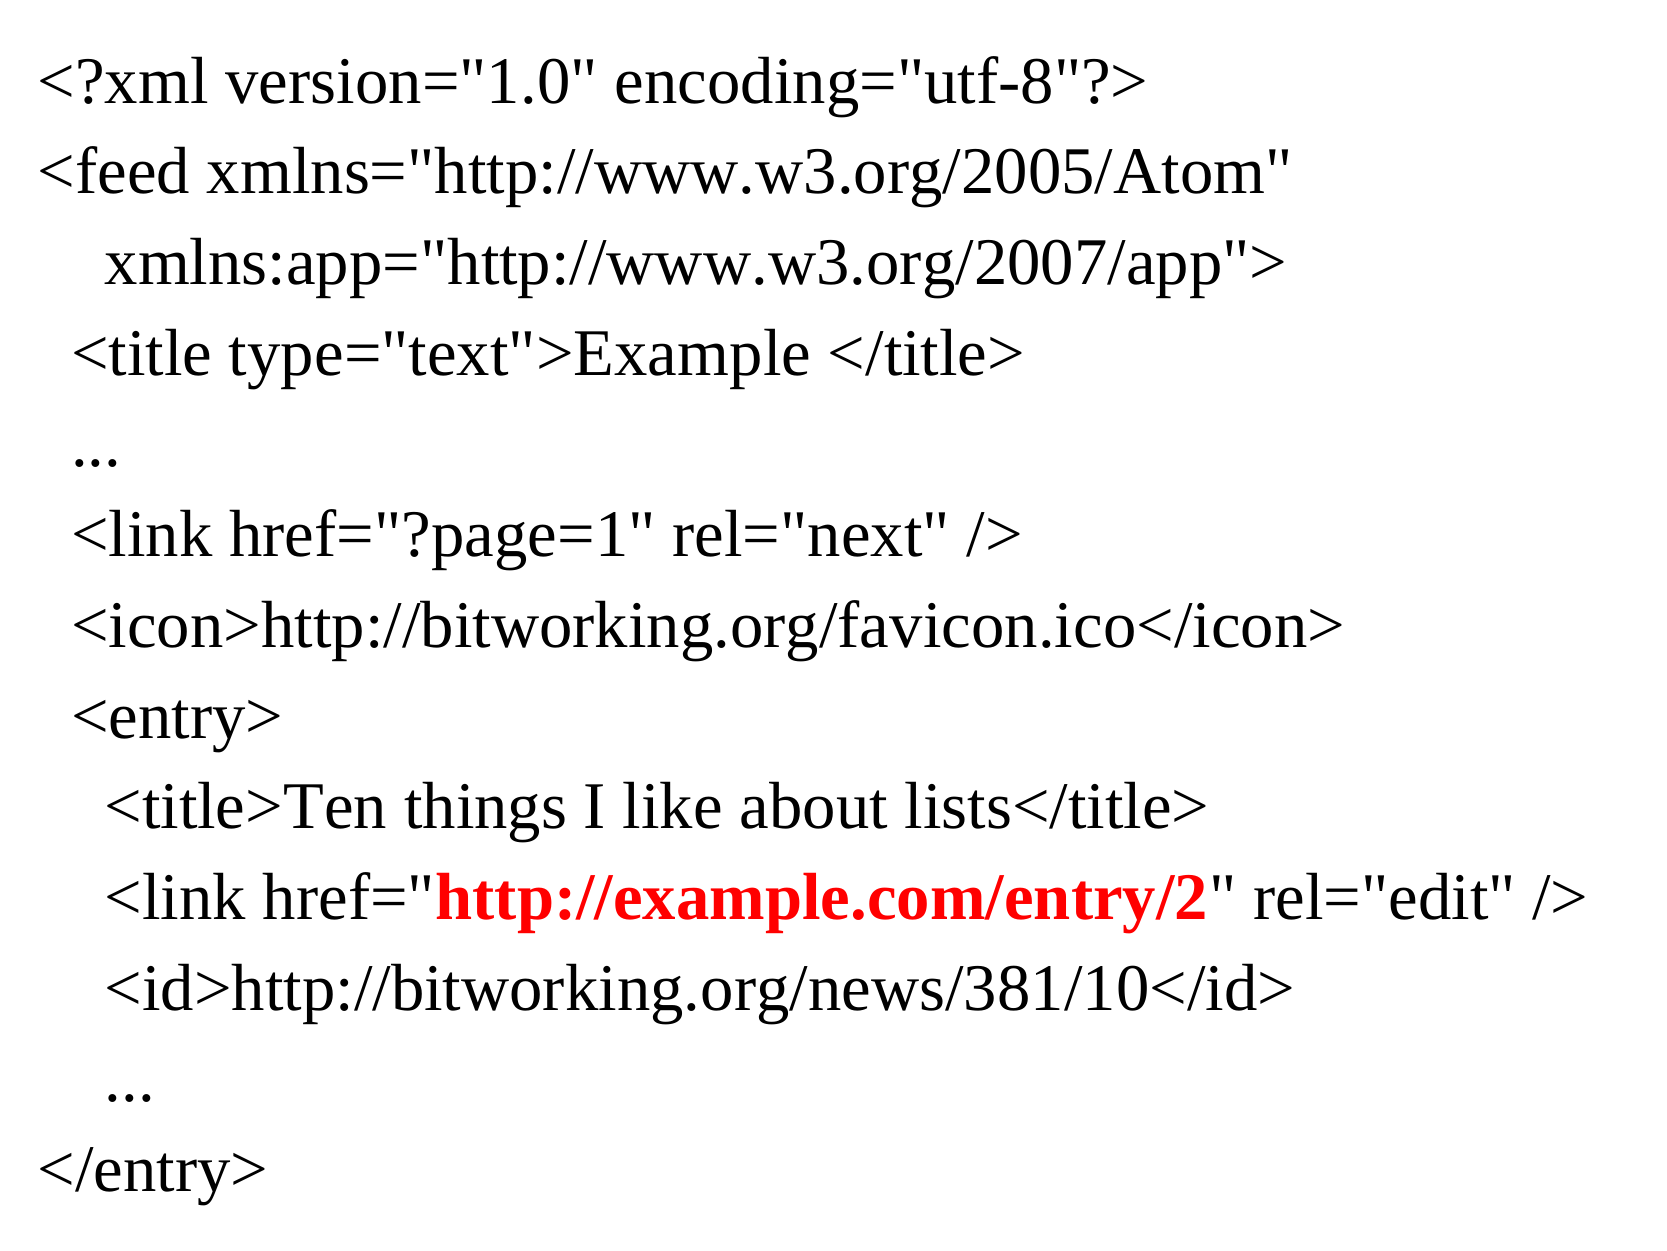

# <?xml version="1.0" encoding="utf-8"?>
<feed xmlns="http://www.w3.org/2005/Atom"
 xmlns:app="http://www.w3.org/2007/app">
 <title type="text">Example </title>
 ...
 <link href="?page=1" rel="next" />
 <icon>http://bitworking.org/favicon.ico</icon>
 <entry>
 <title>Ten things I like about lists</title>
 <link href="http://example.com/entry/2" rel="edit" />
 <id>http://bitworking.org/news/381/10</id>
 ...
</entry>